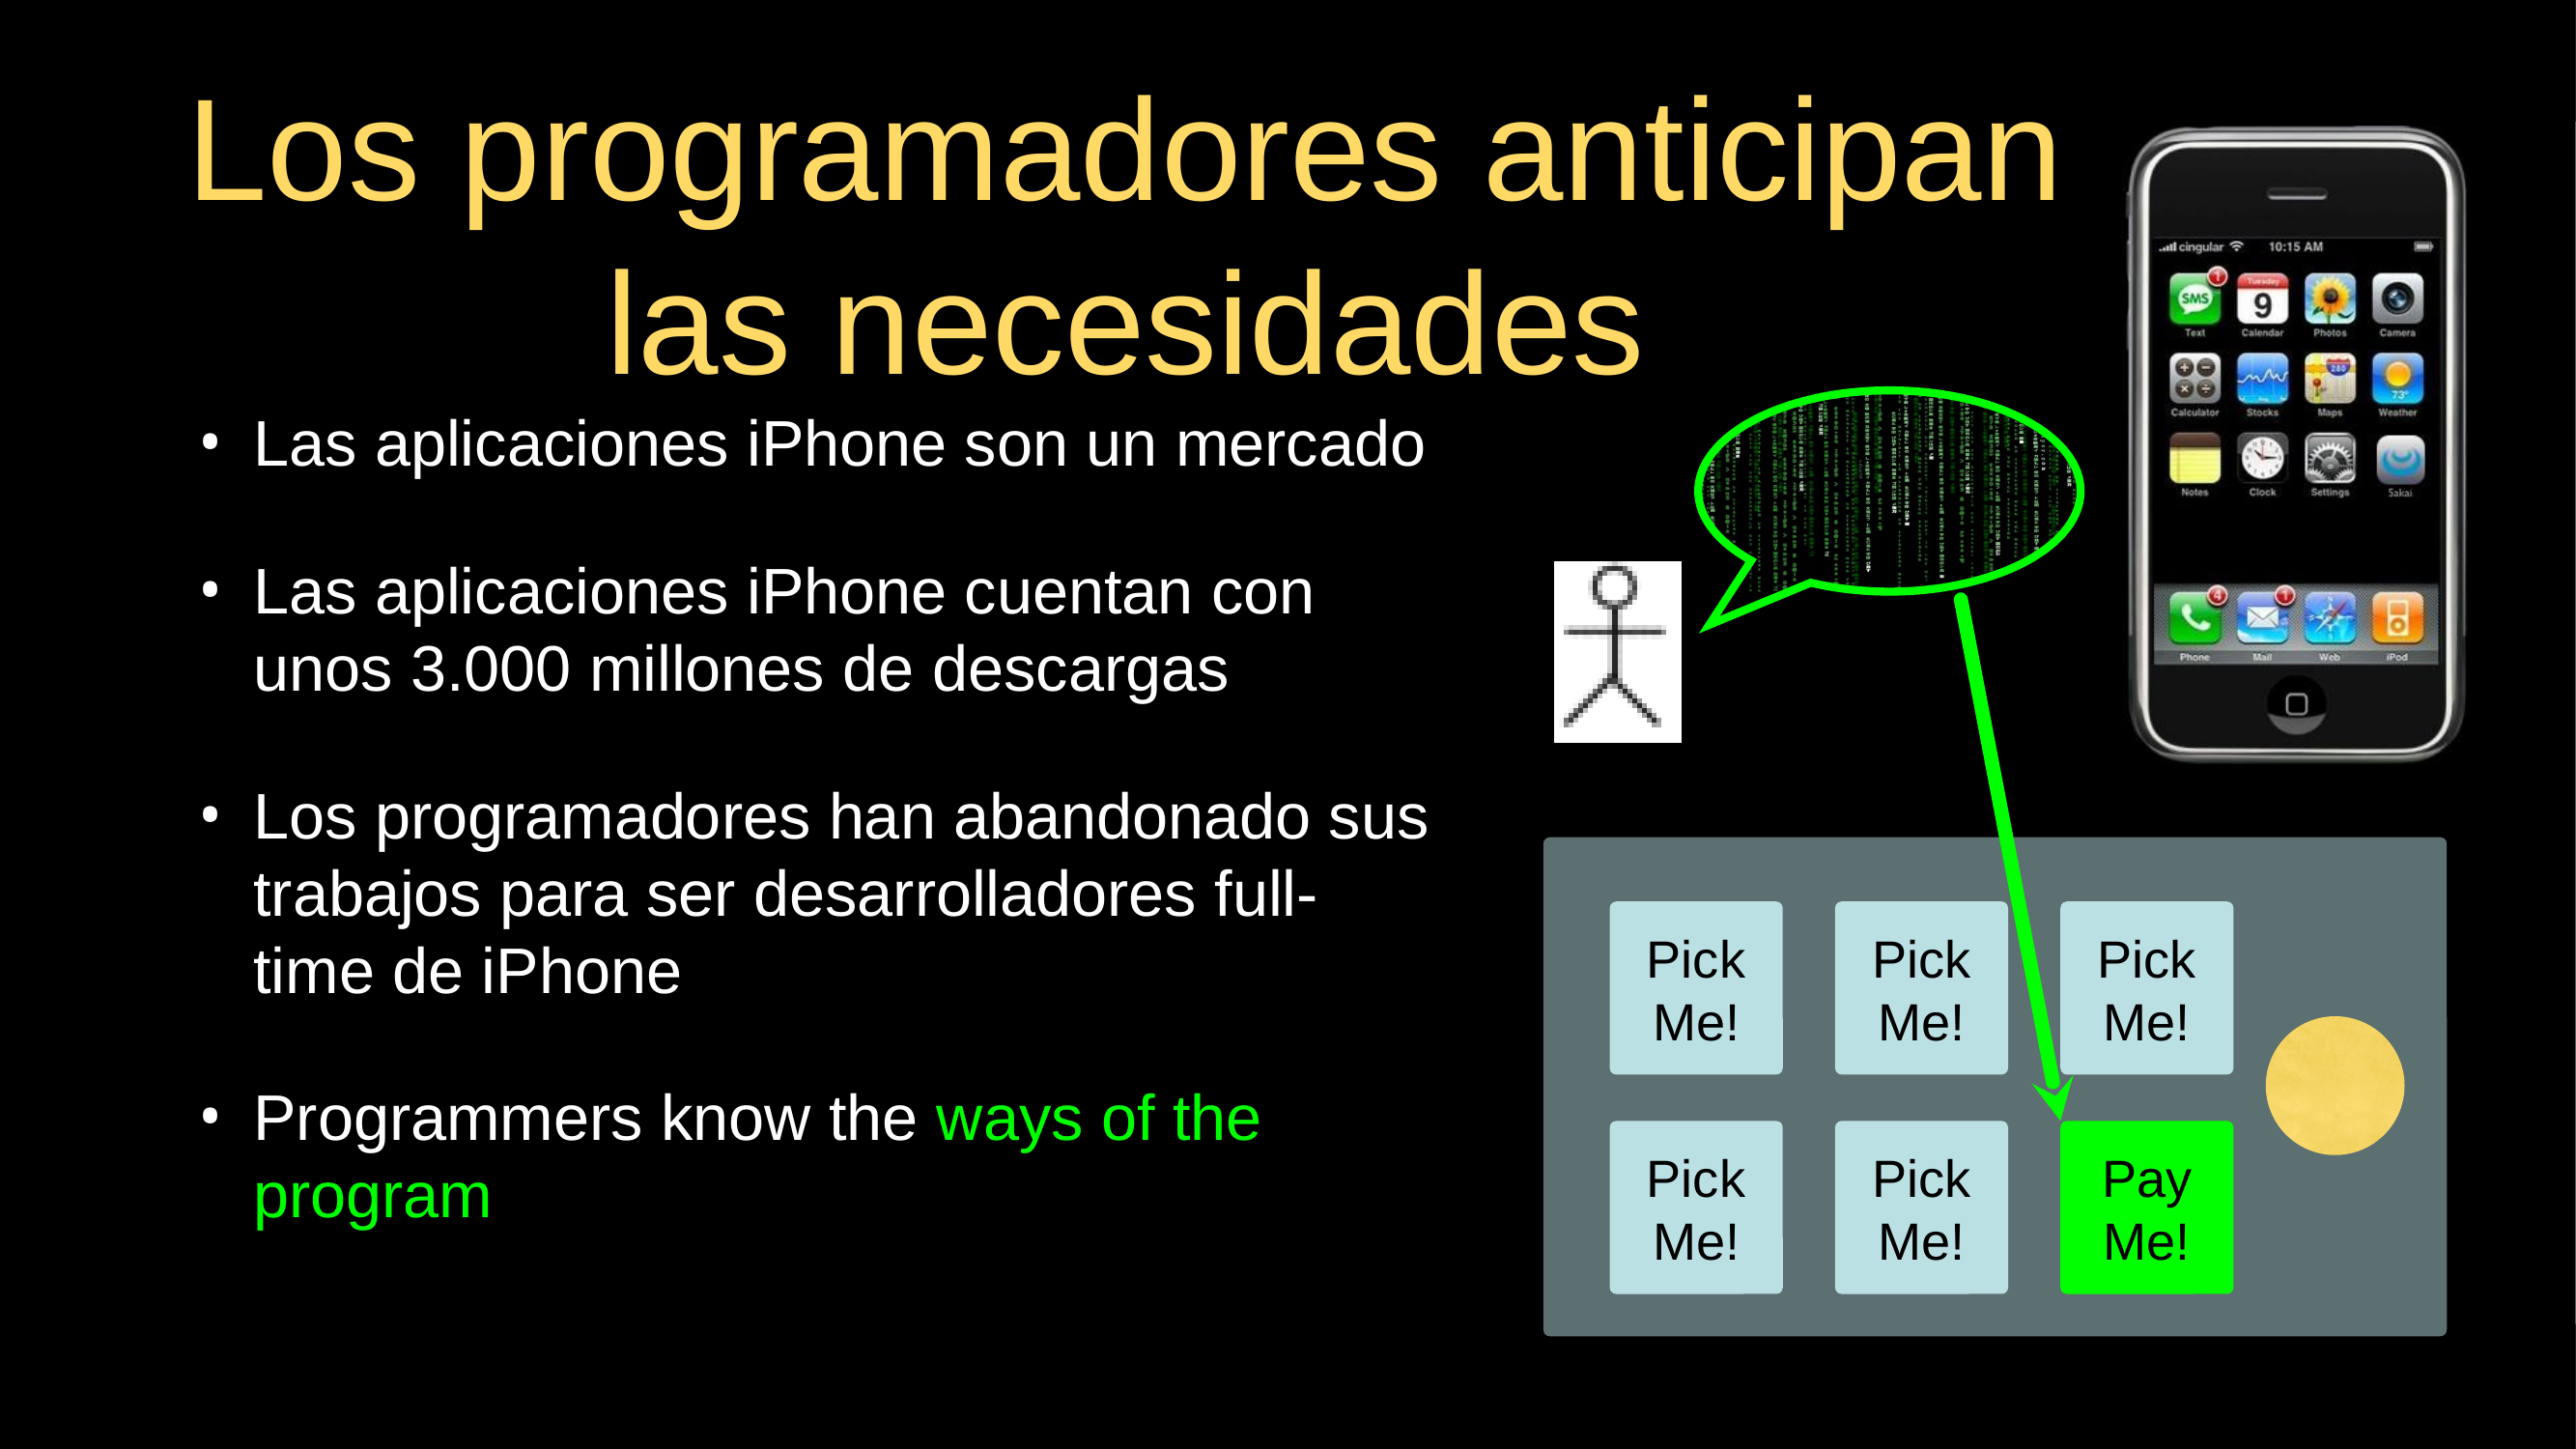

# Los programadores anticipan las necesidades
Las aplicaciones iPhone son un mercado
Las aplicaciones iPhone cuentan con unos 3.000 millones de descargas
Los programadores han abandonado sus trabajos para ser desarrolladores full-time de iPhone
Programmers know the ways of the program
Pick
Me!
Pick
Me!
Pick
Me!
Pick
Me!
Pick
Me!
Pay
Me!